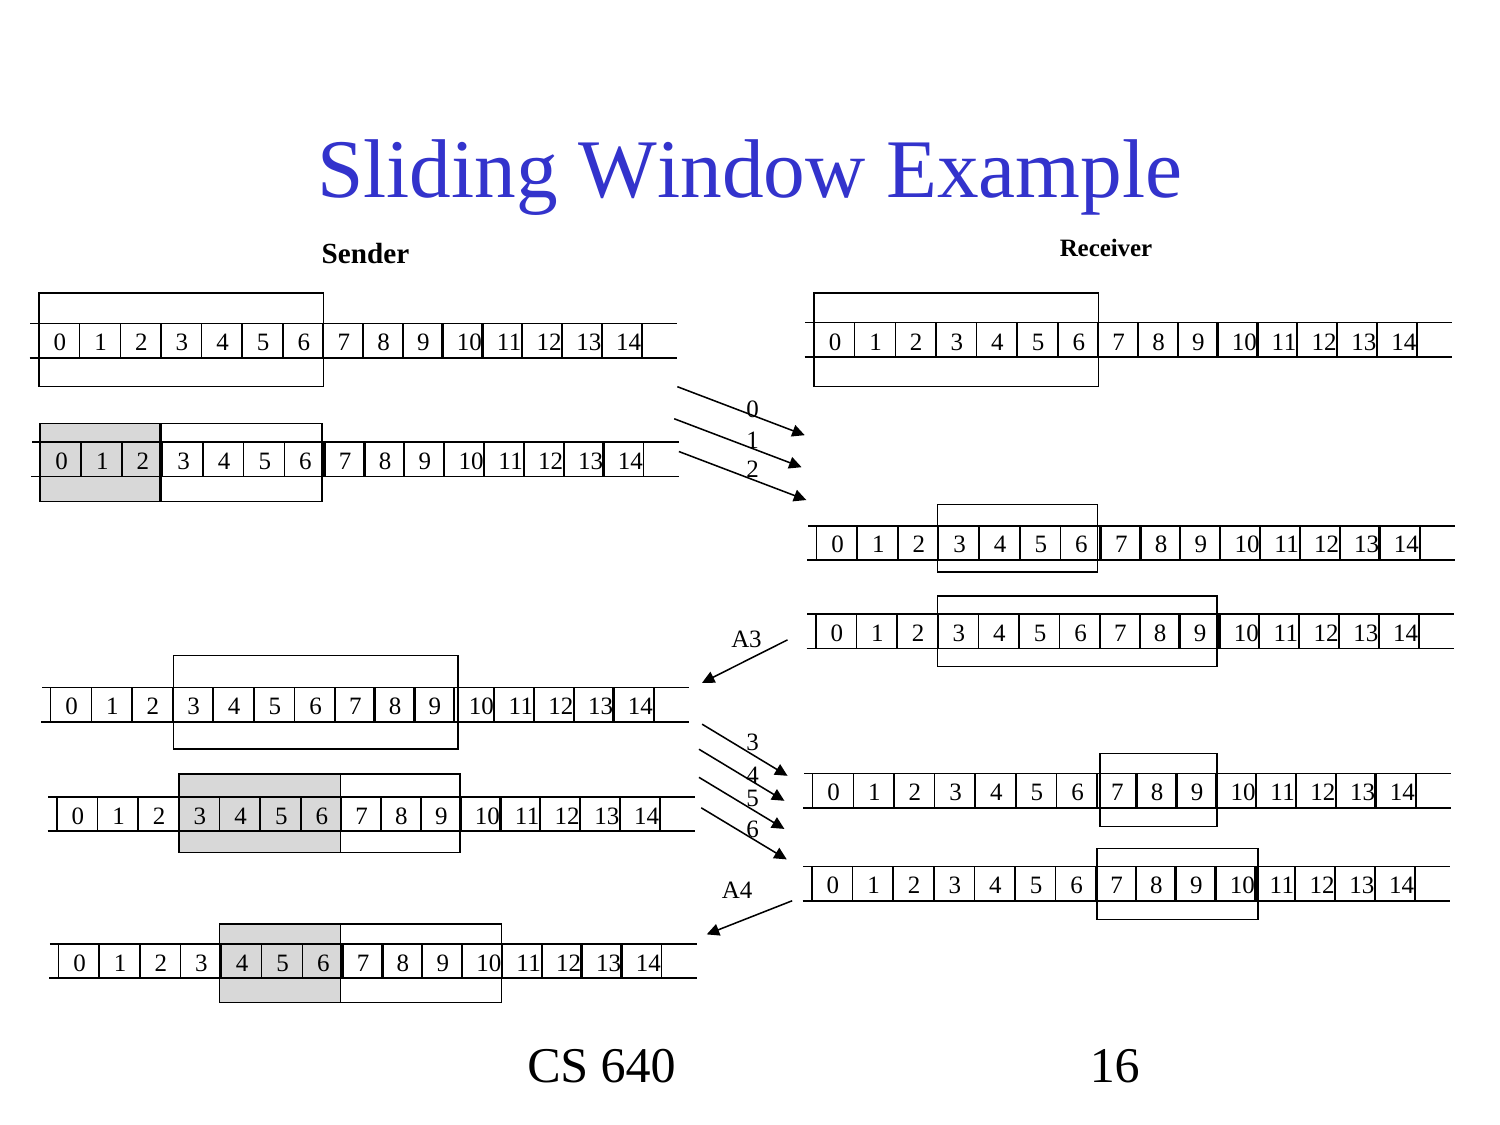

# Sliding Window Example
Receiver
Sender
0
1
2
3
4
5
6
7
8
9
10
11
12
13
14
0
1
2
3
4
5
6
7
8
9
10
11
12
13
14
0
1
0
1
2
3
4
5
6
7
8
9
10
11
12
13
14
2
0
1
2
3
4
5
6
7
8
9
10
11
12
13
14
0
1
2
3
4
5
6
7
8
9
10
11
12
13
14
A3
0
1
2
3
4
5
6
7
8
9
10
11
12
13
14
3
4
0
1
2
3
4
5
6
7
8
9
10
11
12
13
14
5
0
1
2
3
4
5
6
7
8
9
10
11
12
13
14
6
A4
0
1
2
3
4
5
6
7
8
9
10
11
12
13
14
0
1
2
3
4
5
6
7
8
9
10
11
12
13
14
Fall 2001
CS 640
16